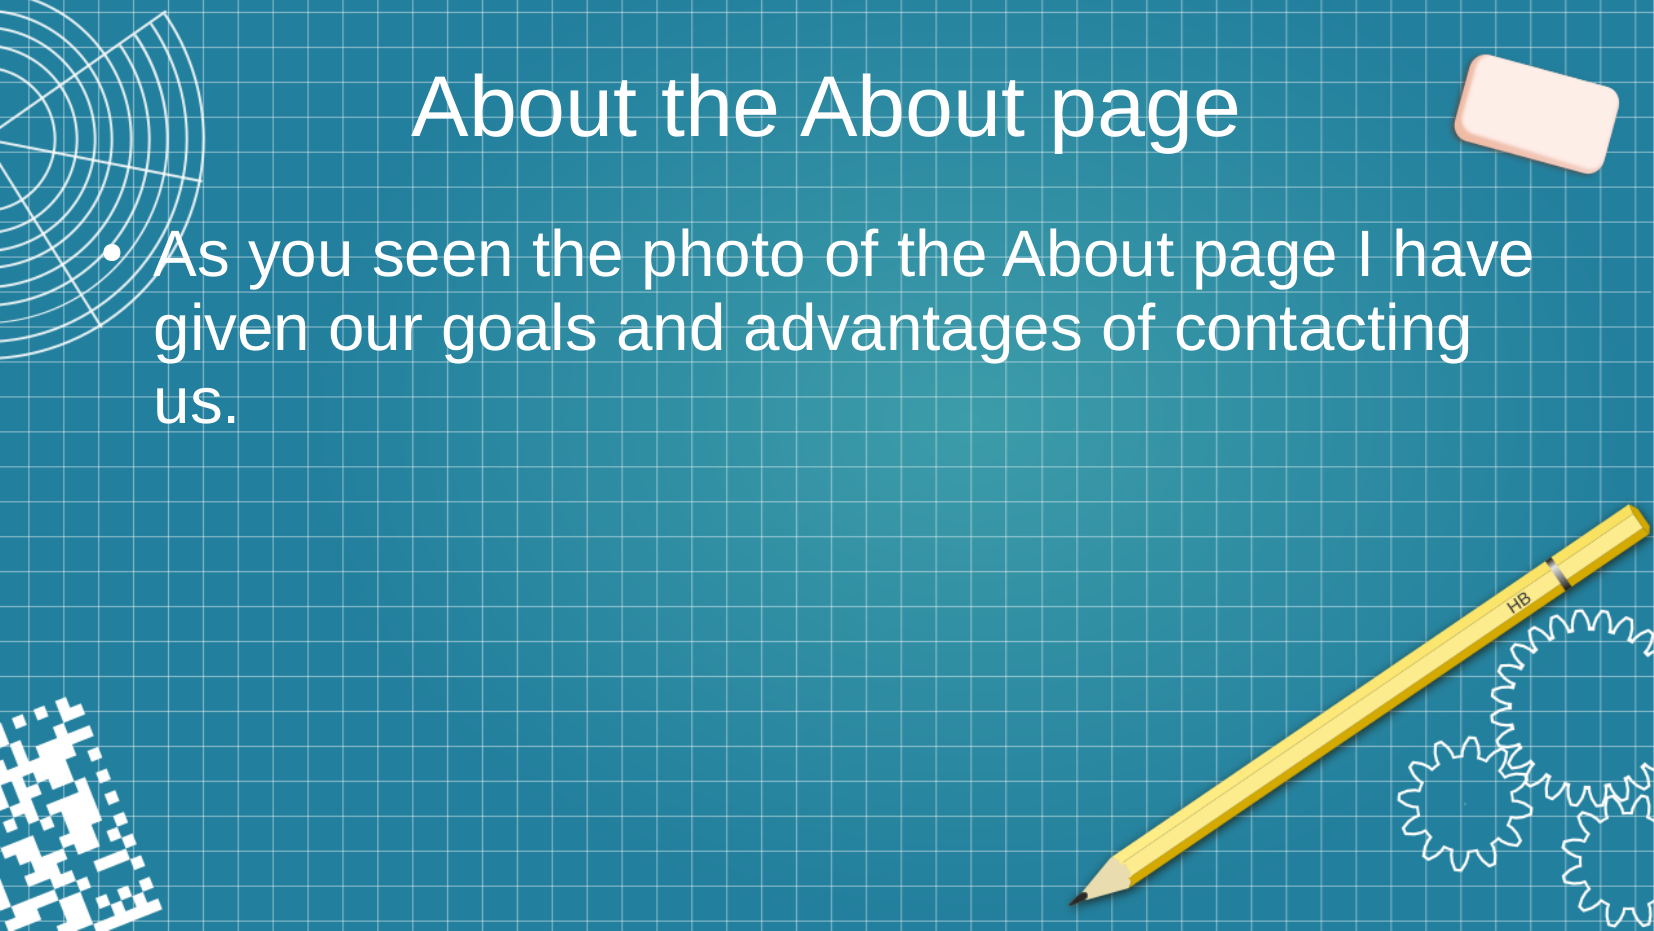

# About the About page
As you seen the photo of the About page I have given our goals and advantages of contacting us.